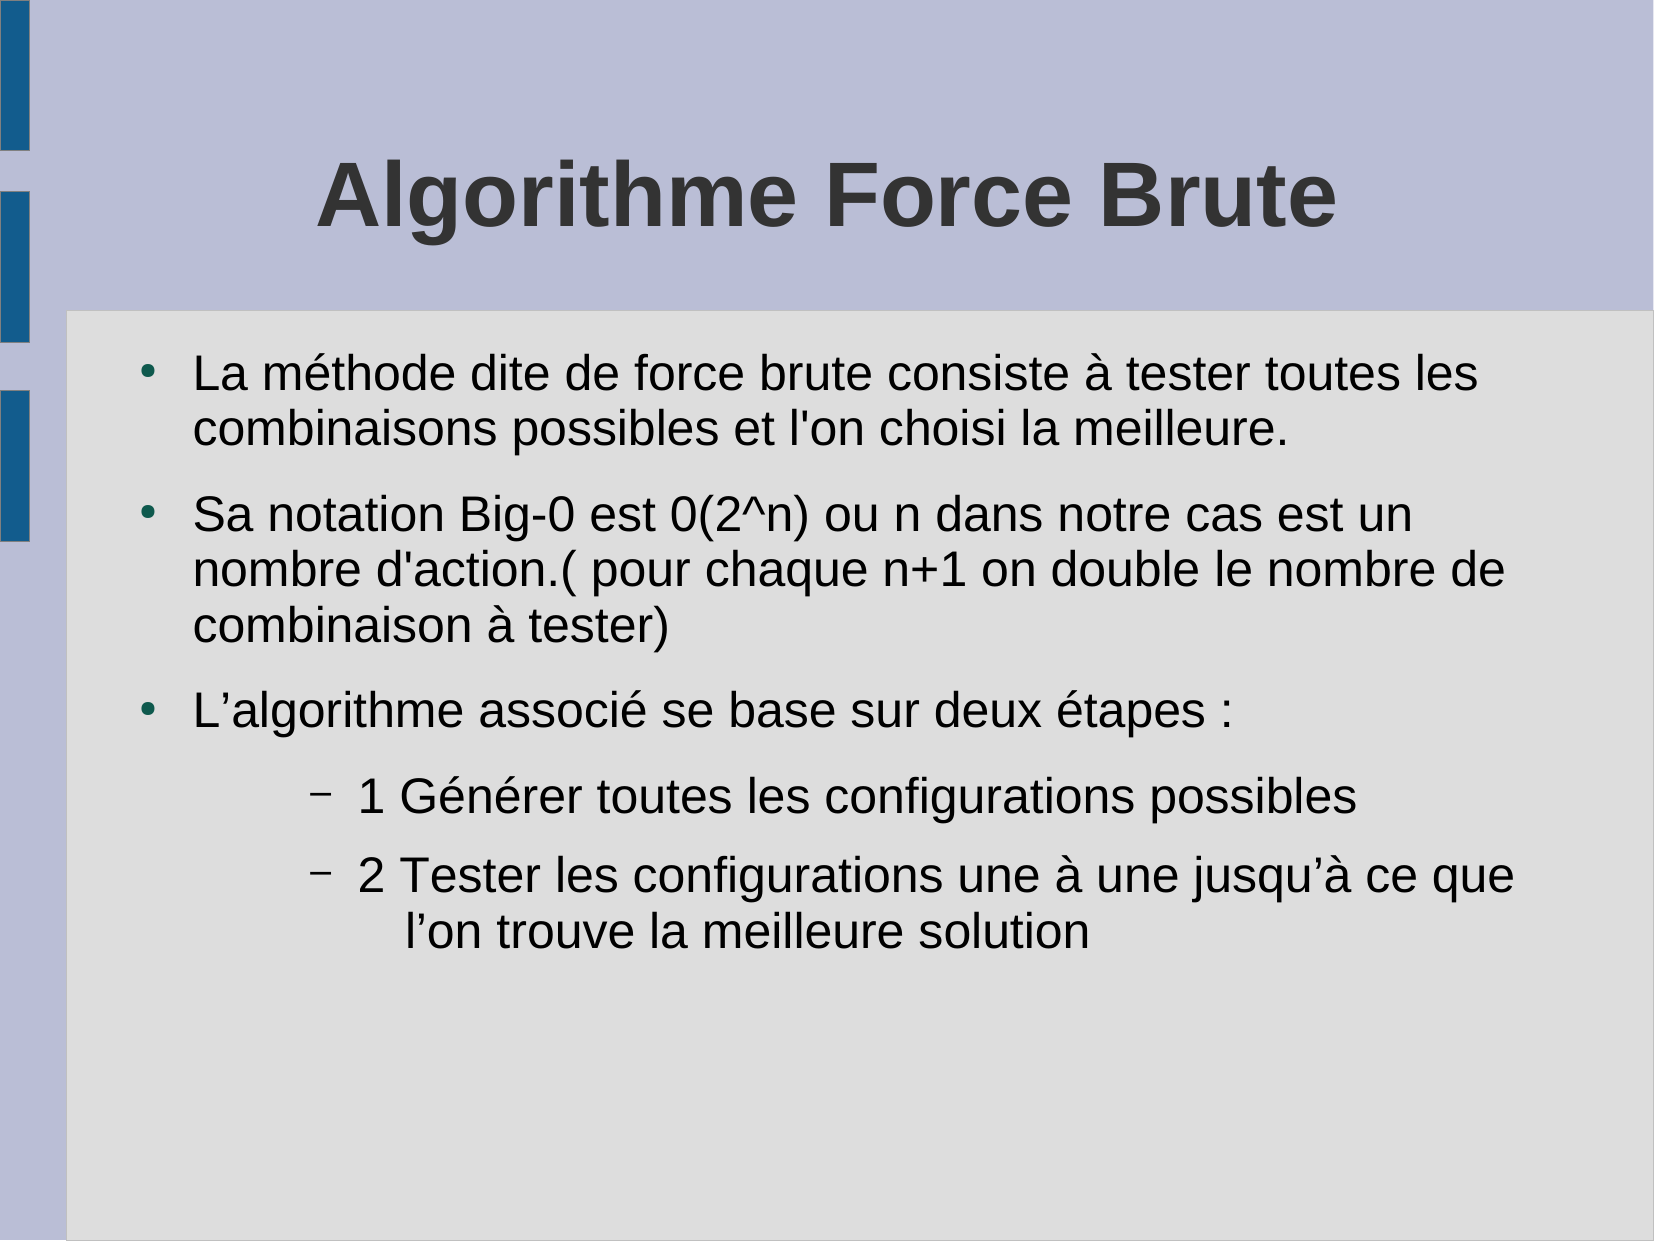

# Algorithme Force Brute
La méthode dite de force brute consiste à tester toutes les combinaisons possibles et l'on choisi la meilleure.
Sa notation Big-0 est 0(2^n) ou n dans notre cas est un nombre d'action.( pour chaque n+1 on double le nombre de combinaison à tester)
L’algorithme associé se base sur deux étapes :
1 Générer toutes les configurations possibles
2 Tester les configurations une à une jusqu’à ce que l’on trouve la meilleure solution